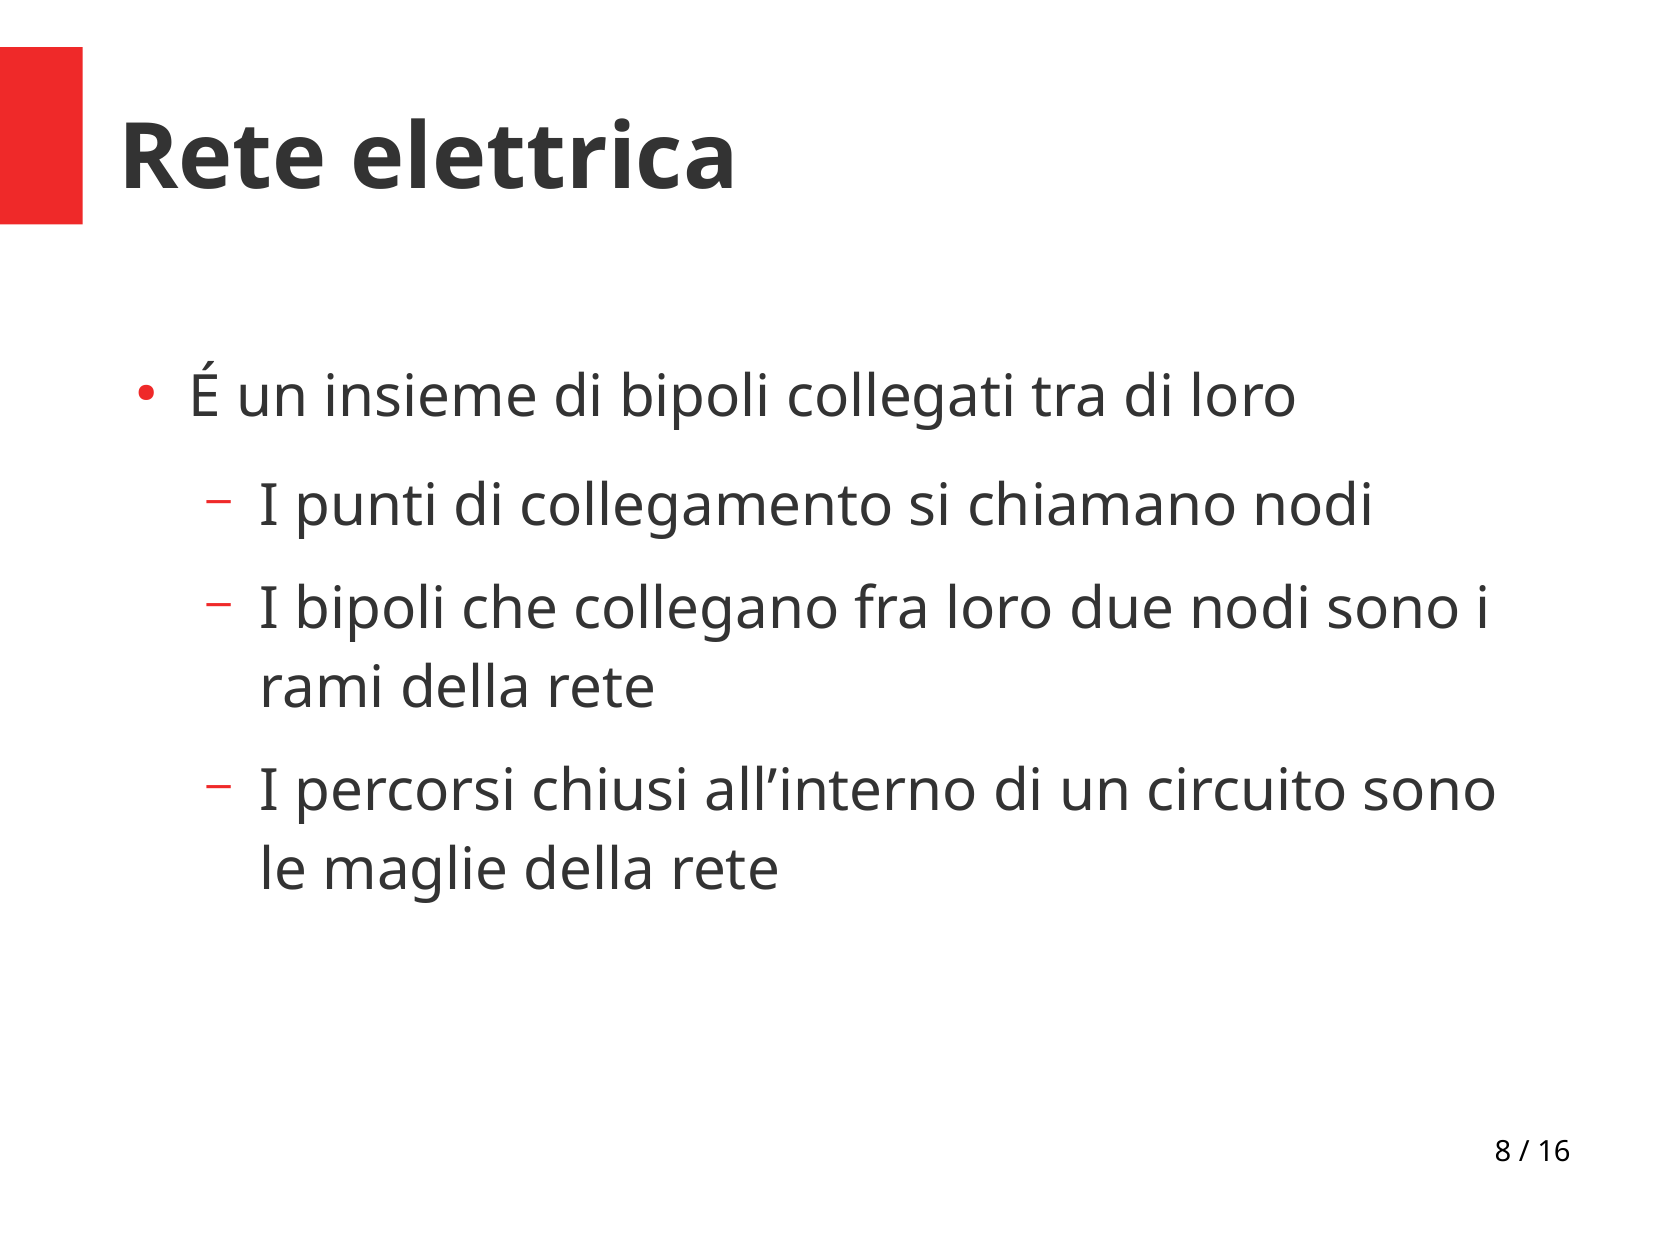

# Rete elettrica
É un insieme di bipoli collegati tra di loro
I punti di collegamento si chiamano nodi
I bipoli che collegano fra loro due nodi sono i rami della rete
I percorsi chiusi all’interno di un circuito sono le maglie della rete
8